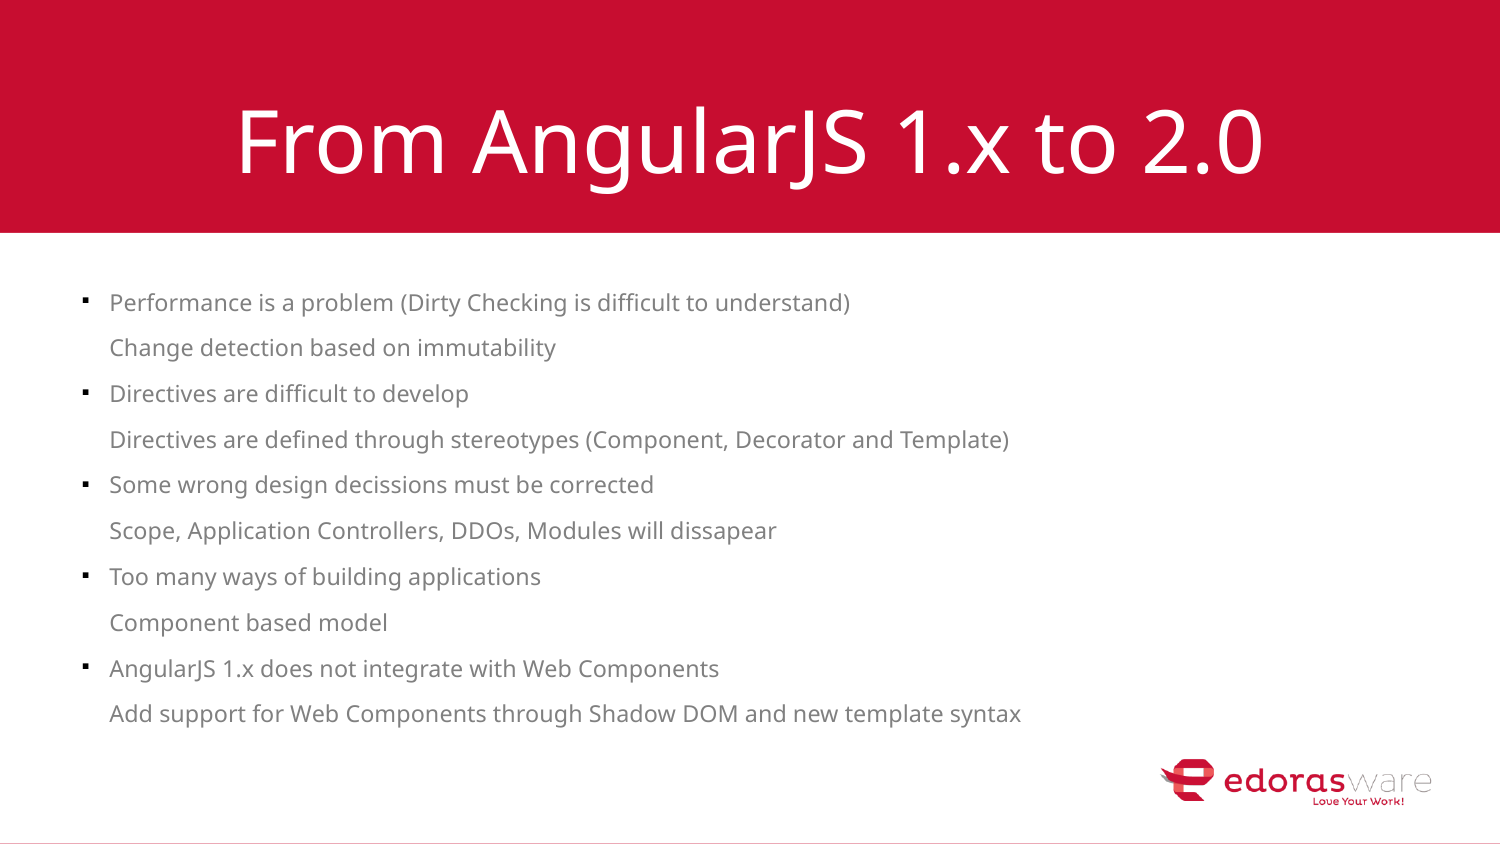

From AngularJS 1.x to 2.0
# Performance is a problem (Dirty Checking is difficult to understand)
Change detection based on immutability
Directives are difficult to develop
Directives are defined through stereotypes (Component, Decorator and Template)
Some wrong design decissions must be corrected
Scope, Application Controllers, DDOs, Modules will dissapear
Too many ways of building applications
Component based model
AngularJS 1.x does not integrate with Web Components
Add support for Web Components through Shadow DOM and new template syntax